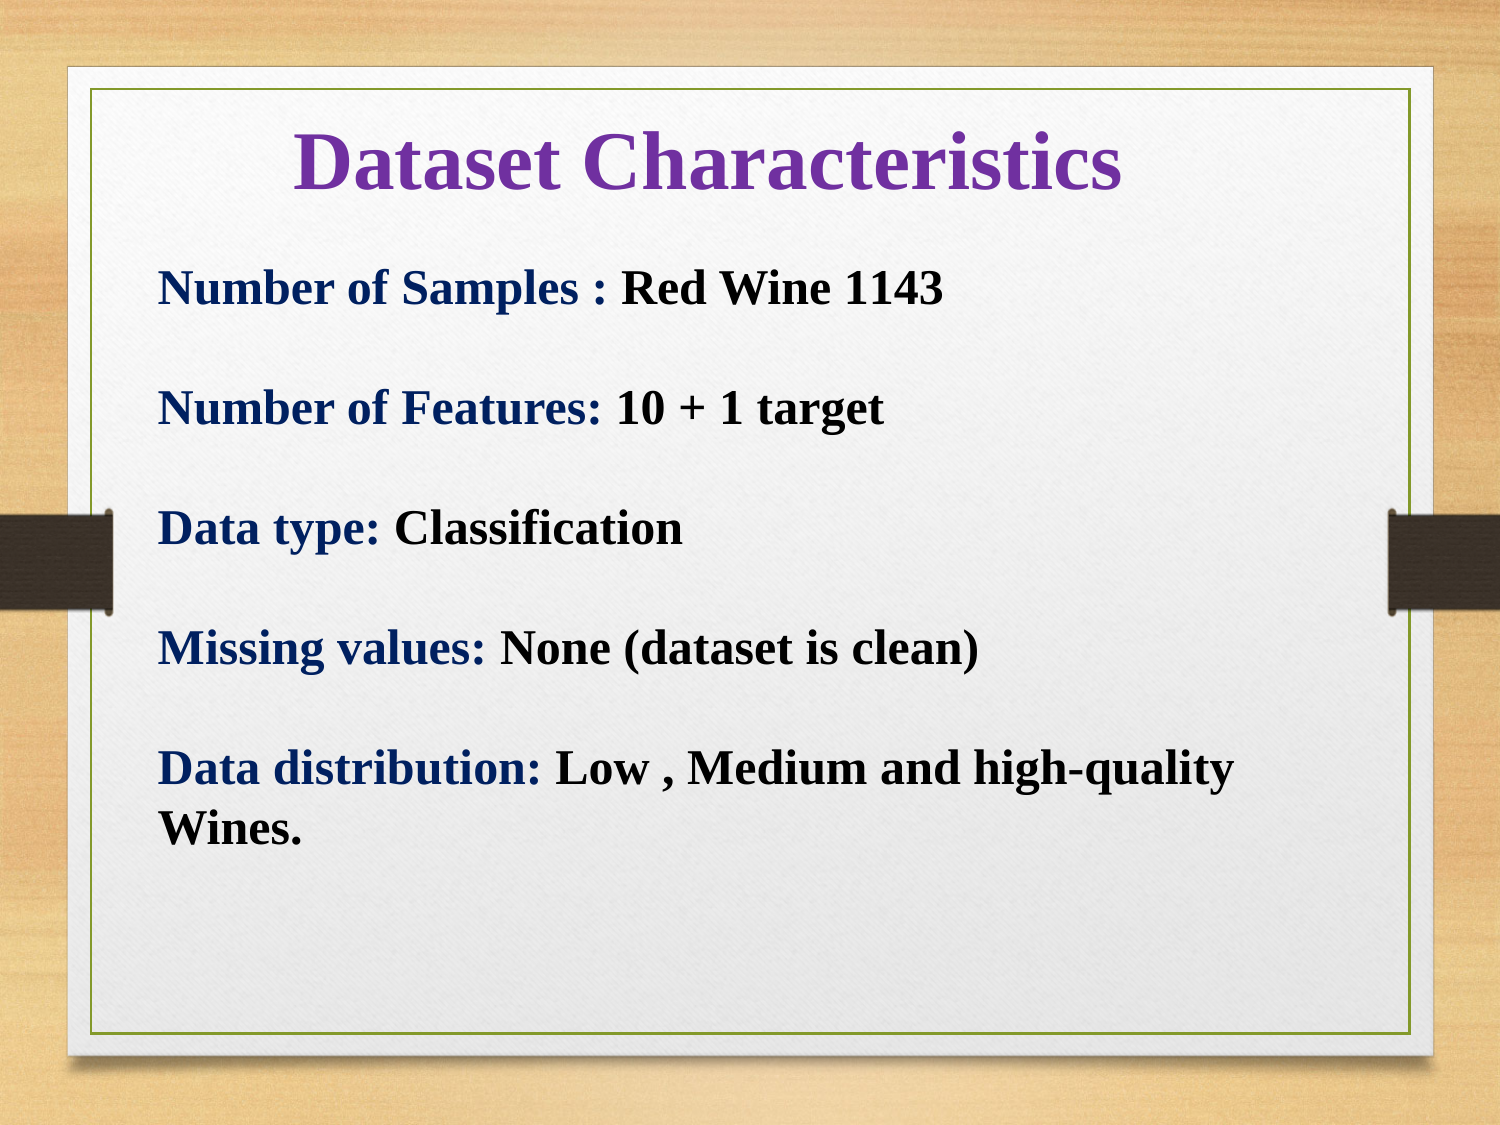

Dataset Characteristics
Number of Samples : Red Wine 1143
Number of Features: 10 + 1 target
Data type: Classification
Missing values: None (dataset is clean)
Data distribution: Low , Medium and high-quality Wines.